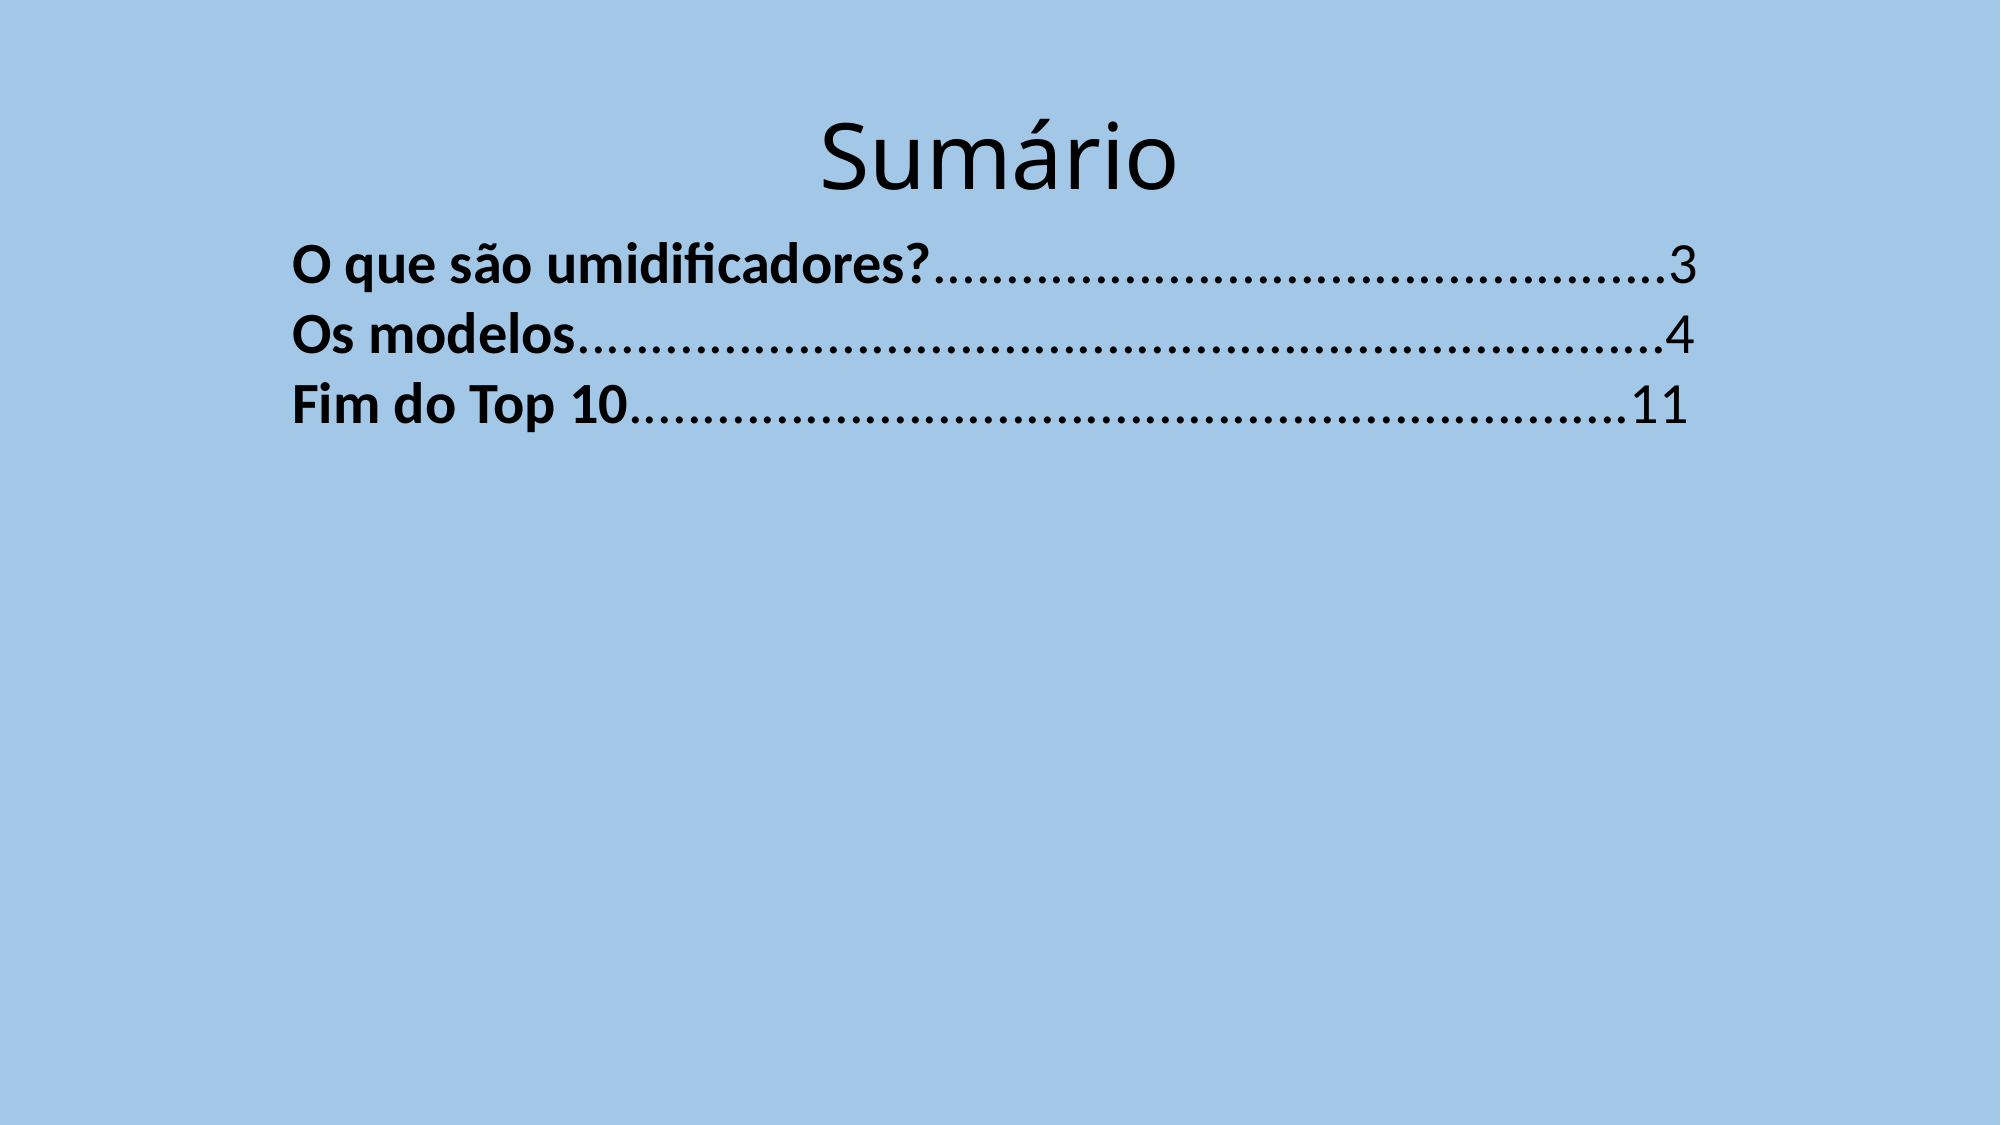

# Sumário
O que são umidificadores?..................................................3
Os modelos..........................................................................4
Fim do Top 10....................................................................11